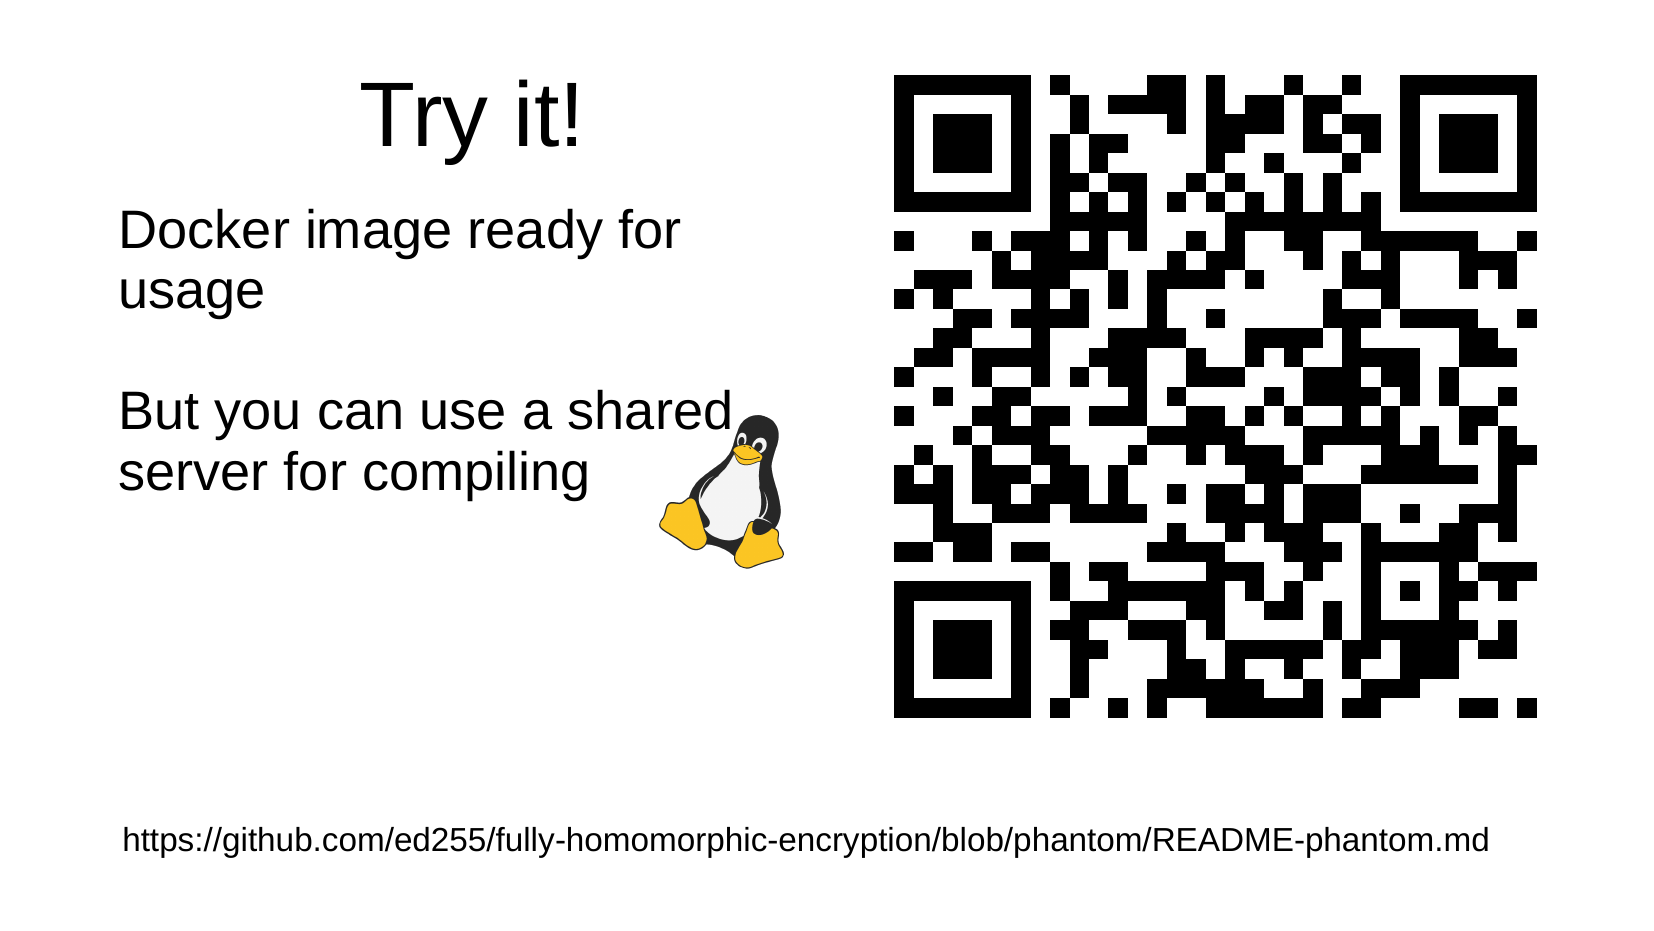

# Try it!
Docker image ready for usage
But you can use a shared server for compiling
https://github.com/ed255/fully-homomorphic-encryption/blob/phantom/README-phantom.md